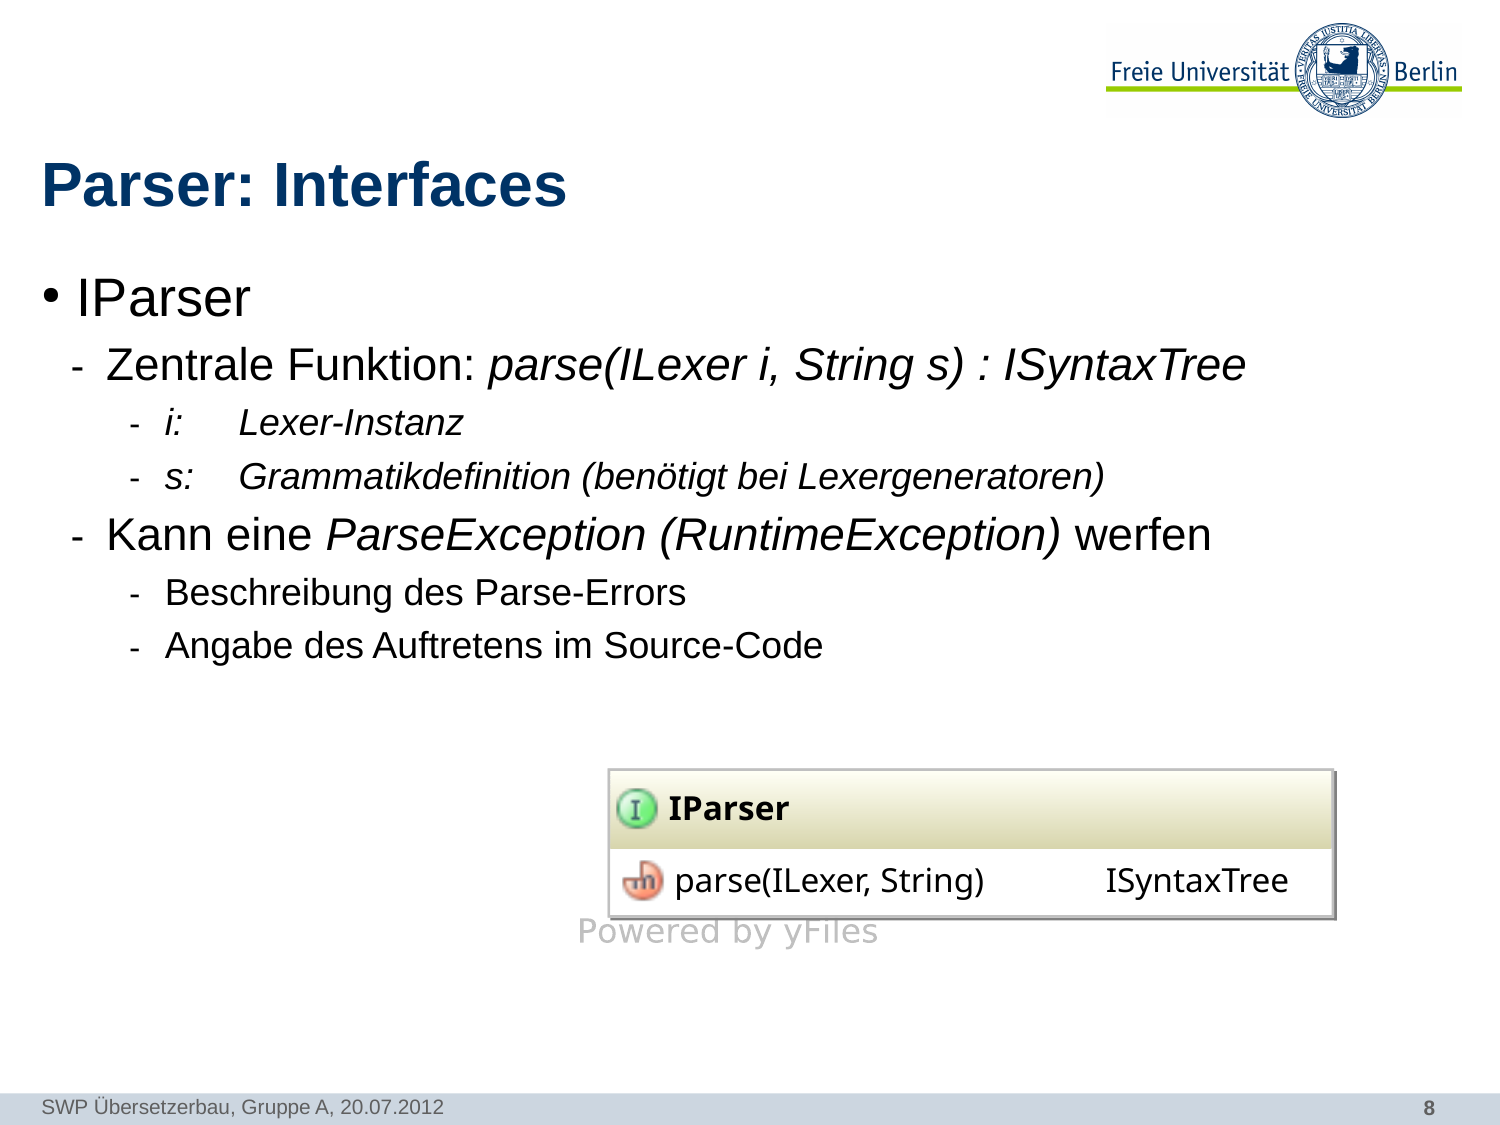

# Parser: Interfaces
IParser
Zentrale Funktion: parse(ILexer i, String s) : ISyntaxTree
i:	Lexer-Instanz
s: 	Grammatikdefinition (benötigt bei Lexergeneratoren)
Kann eine ParseException (RuntimeException) werfen
Beschreibung des Parse-Errors
Angabe des Auftretens im Source-Code